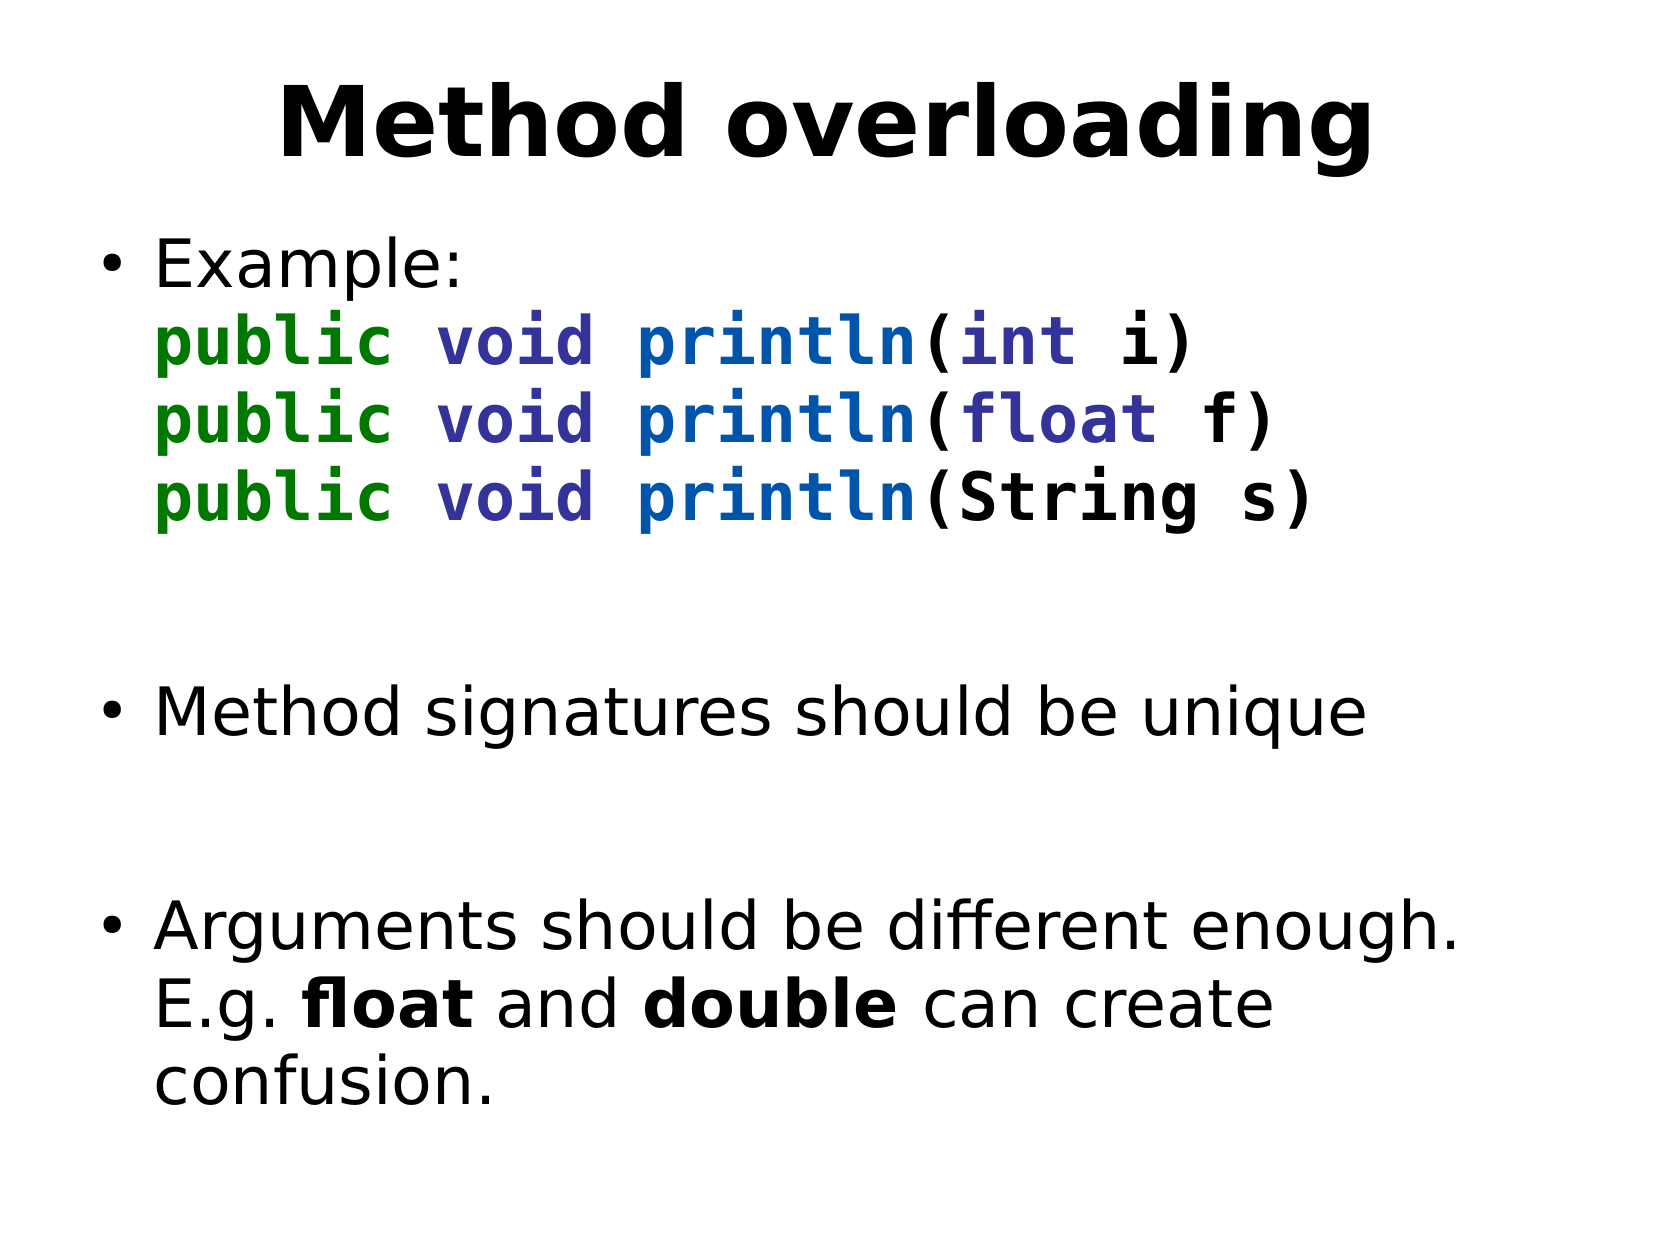

# Method overloading
Example:
public void println(int i)
public void println(float f)
public void println(String s)
Method signatures should be unique
Arguments should be different enough. E.g. float and double can create confusion.